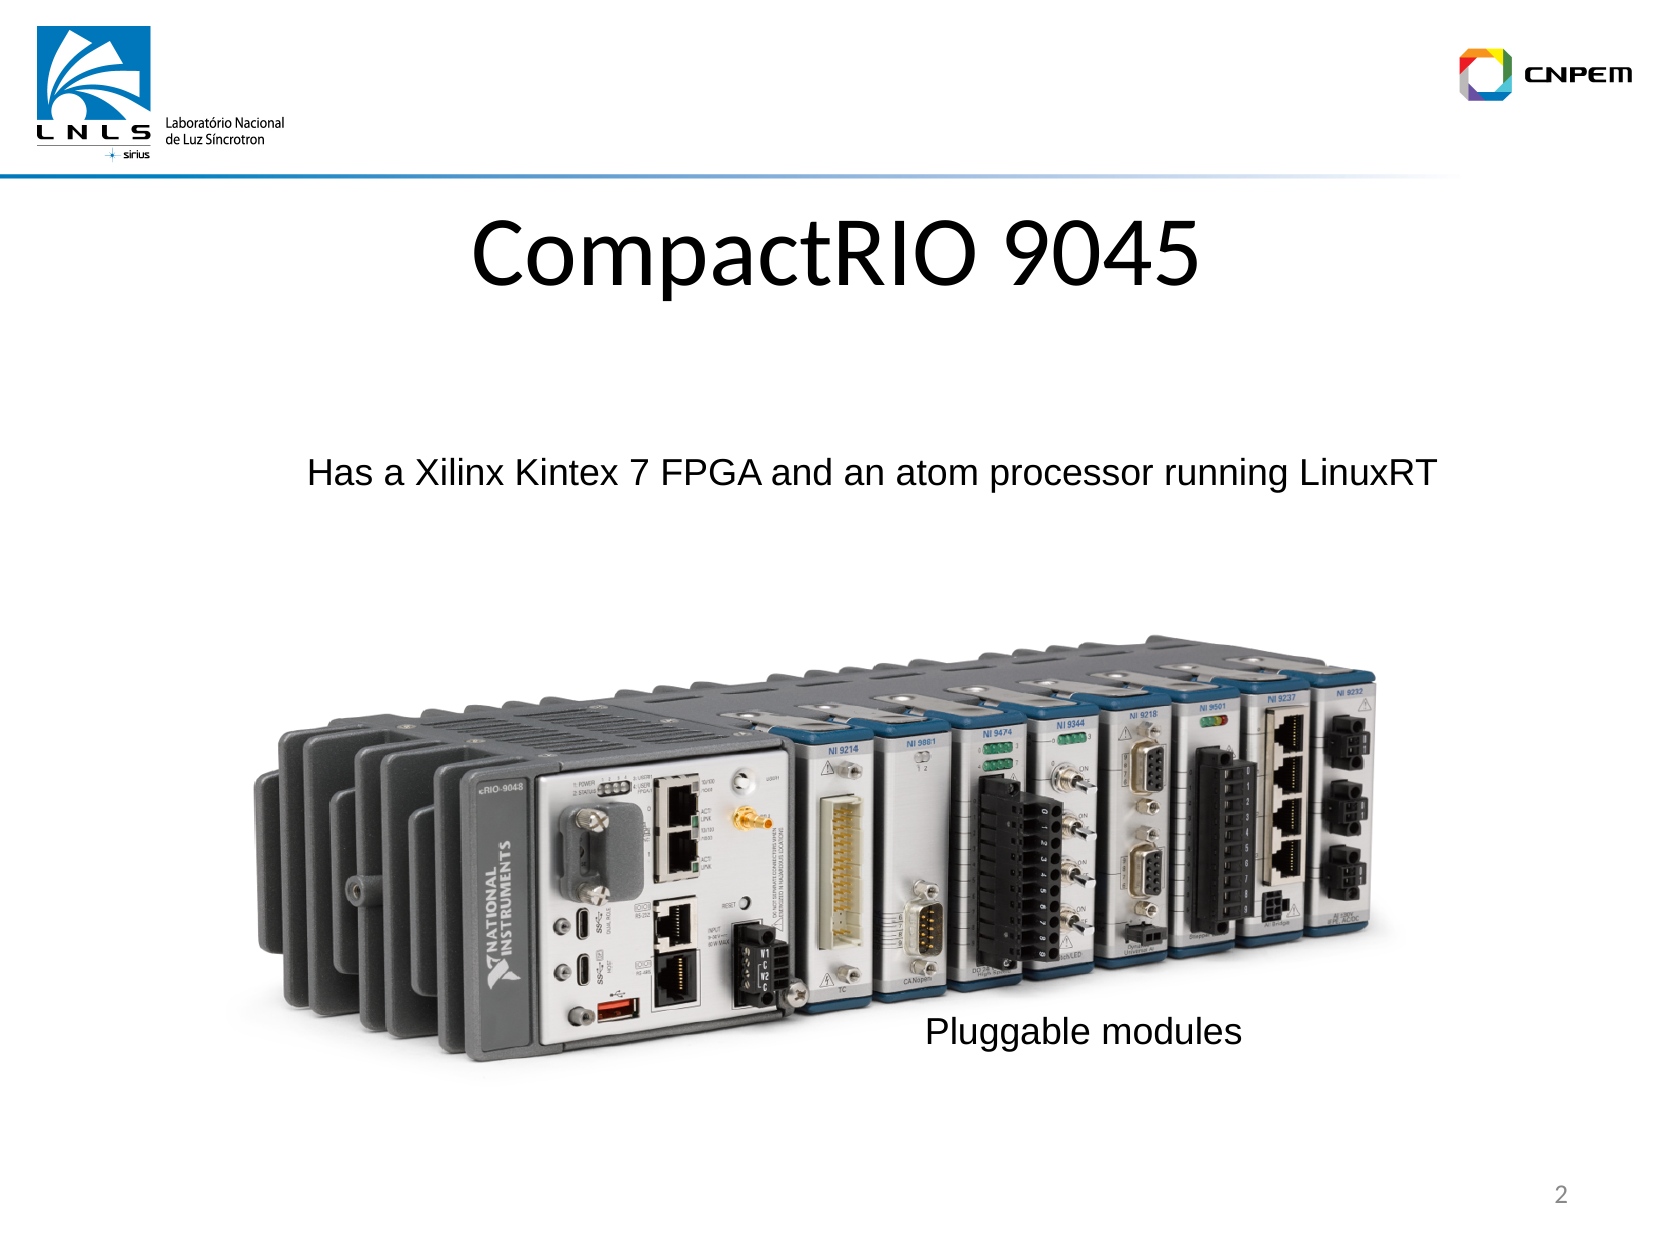

# CompactRIO 9045
Has a Xilinx Kintex 7 FPGA and an atom processor running LinuxRT
Pluggable modules
2